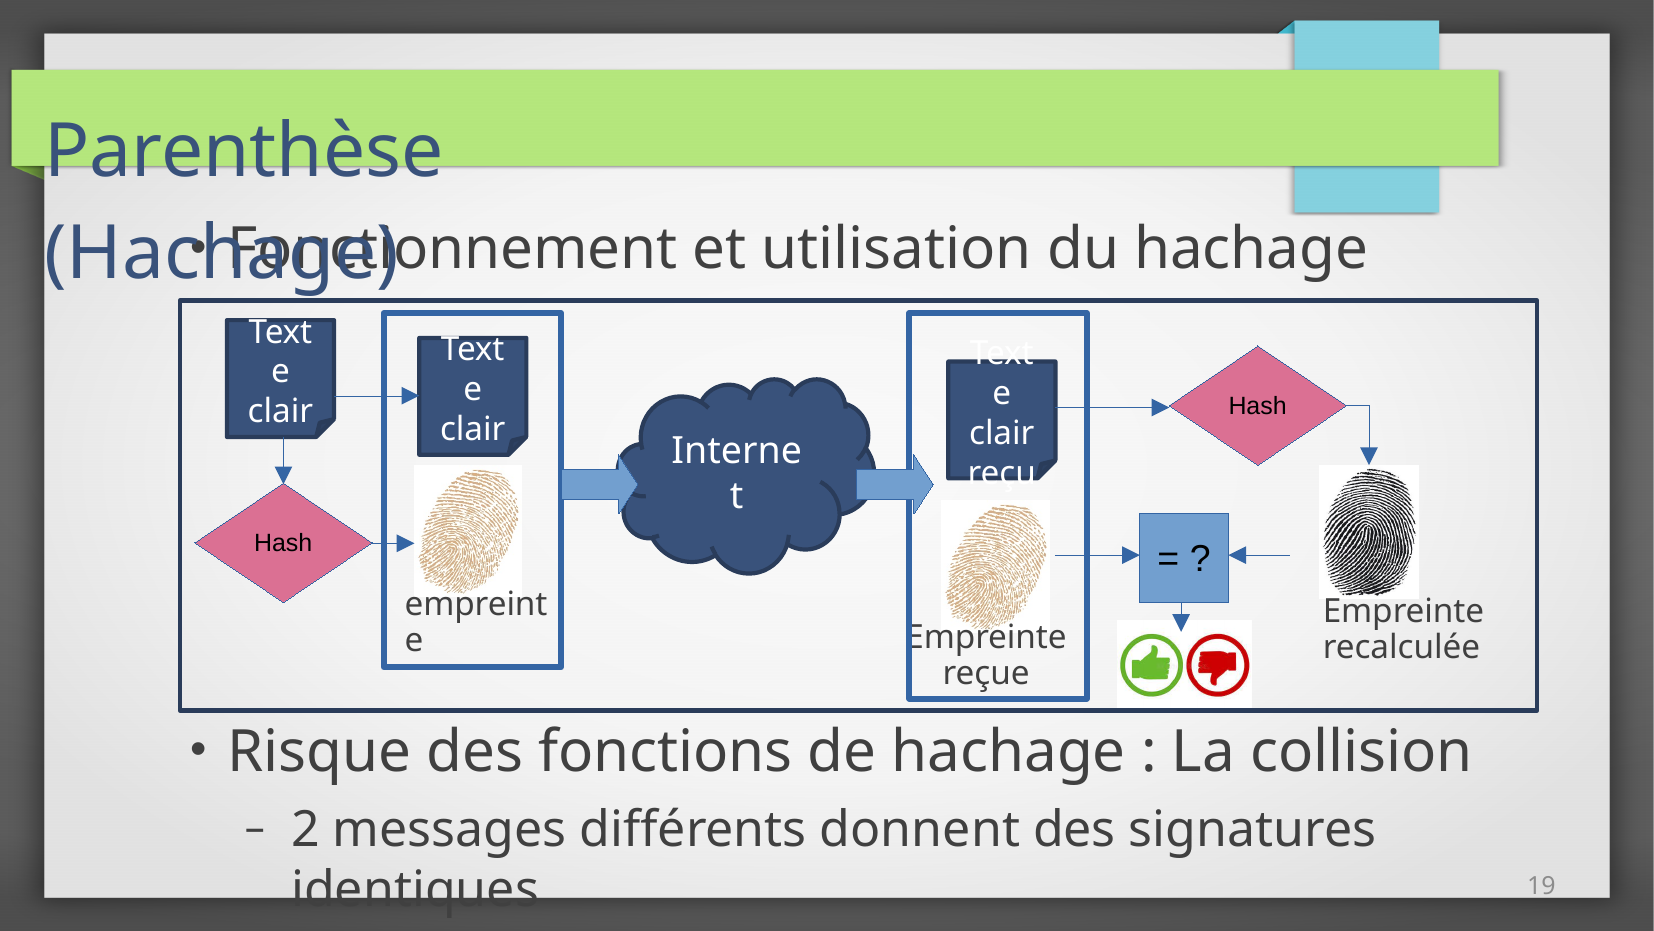

Parenthèse (Hachage)
Fonctionnement et utilisation du hachage
Risque des fonctions de hachage : La collision
2 messages différents donnent des signatures identiques
Texte
clair
Texte
clair
Hash
Texte
clair
reçu
Internet
Hash
= ?
empreinte
Empreinte
recalculée
Empreinte
reçue